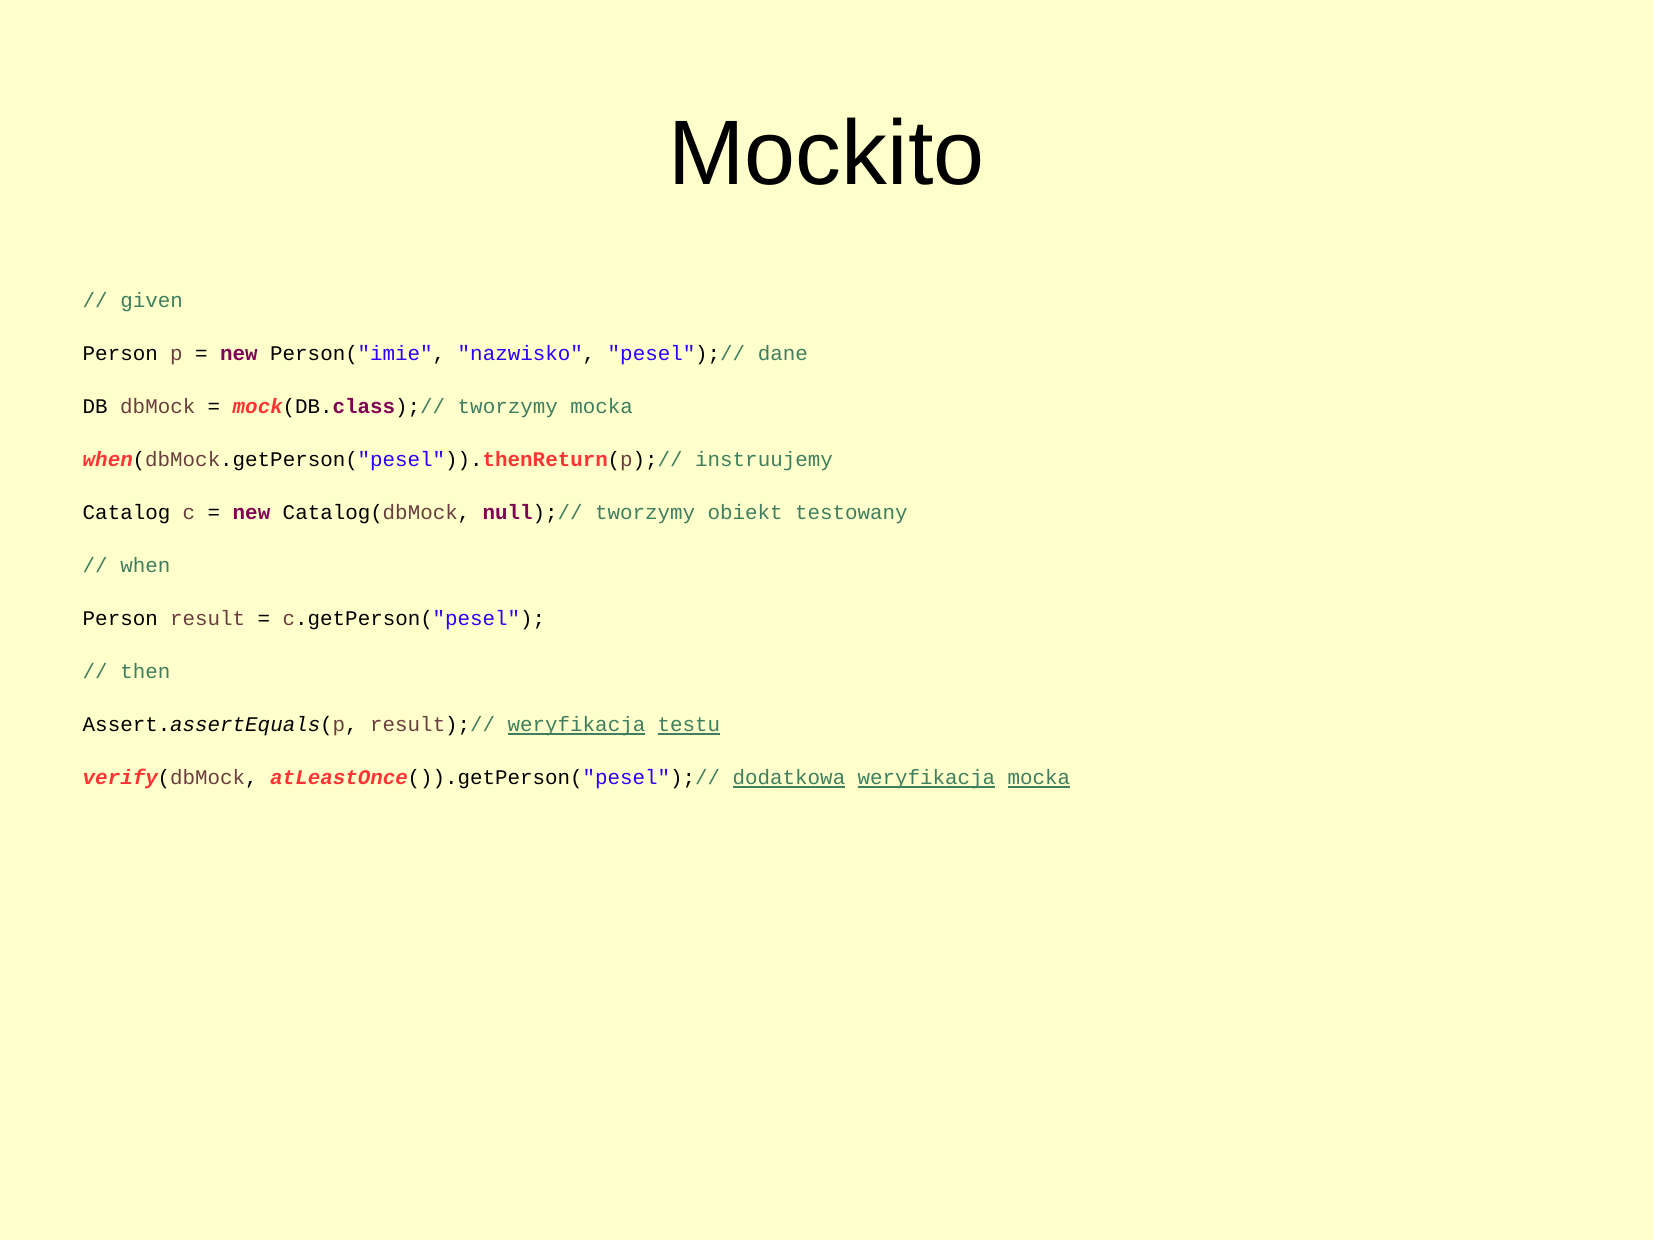

# Mockito
// given
Person p = new Person("imie", "nazwisko", "pesel");// dane
DB dbMock = mock(DB.class);// tworzymy mocka
when(dbMock.getPerson("pesel")).thenReturn(p);// instruujemy
Catalog c = new Catalog(dbMock, null);// tworzymy obiekt testowany
// when
Person result = c.getPerson("pesel");
// then
Assert.assertEquals(p, result);// weryfikacja testu
verify(dbMock, atLeastOnce()).getPerson("pesel");// dodatkowa weryfikacja mocka